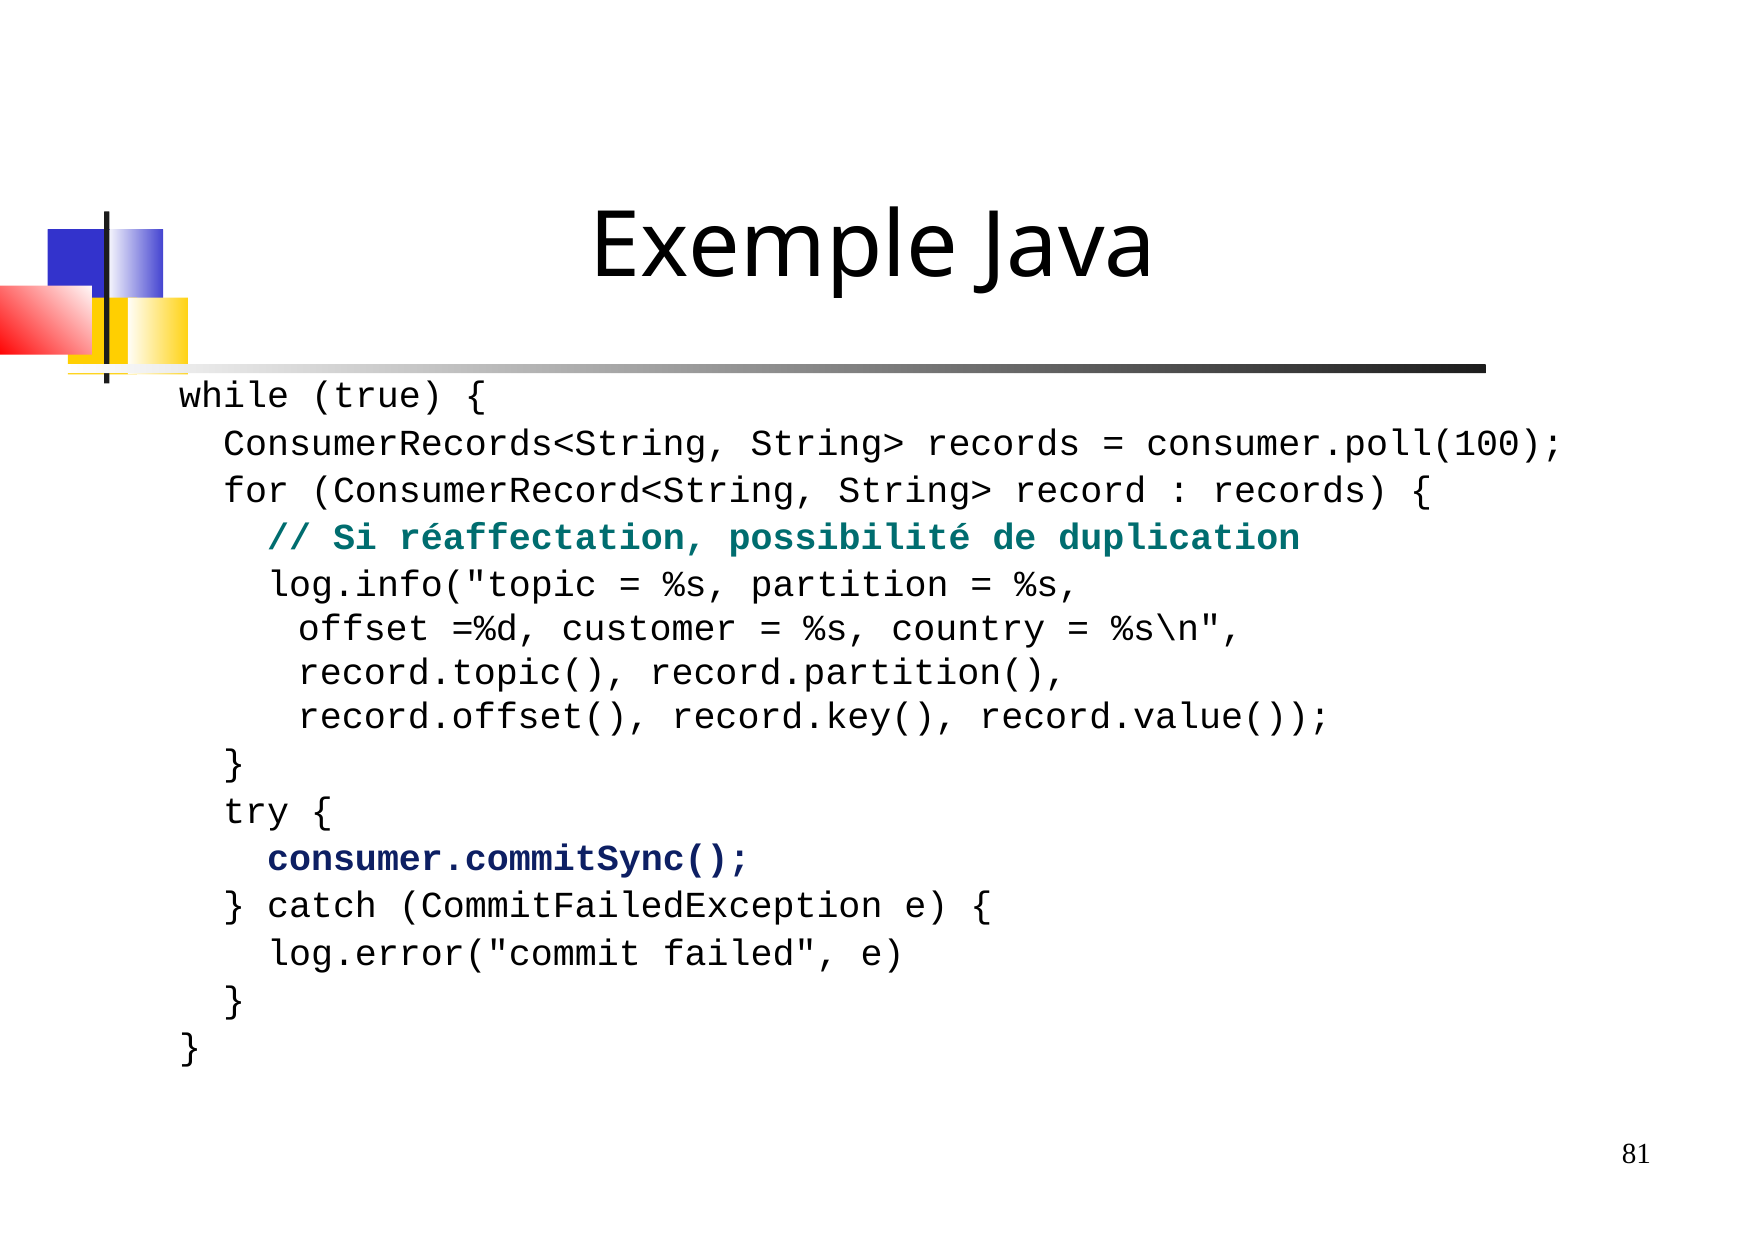

# Exemple Java
while (true) {
 ConsumerRecords<String, String> records = consumer.poll(100);
 for (ConsumerRecord<String, String> record : records) {
 // Si réaffectation, possibilité de duplication
 log.info("topic = %s, partition = %s,
 offset =%d, customer = %s, country = %s\n",
 record.topic(), record.partition(),
 record.offset(), record.key(), record.value());
 }
 try {
 consumer.commitSync();
 } catch (CommitFailedException e) {
 log.error("commit failed", e)
 }
}